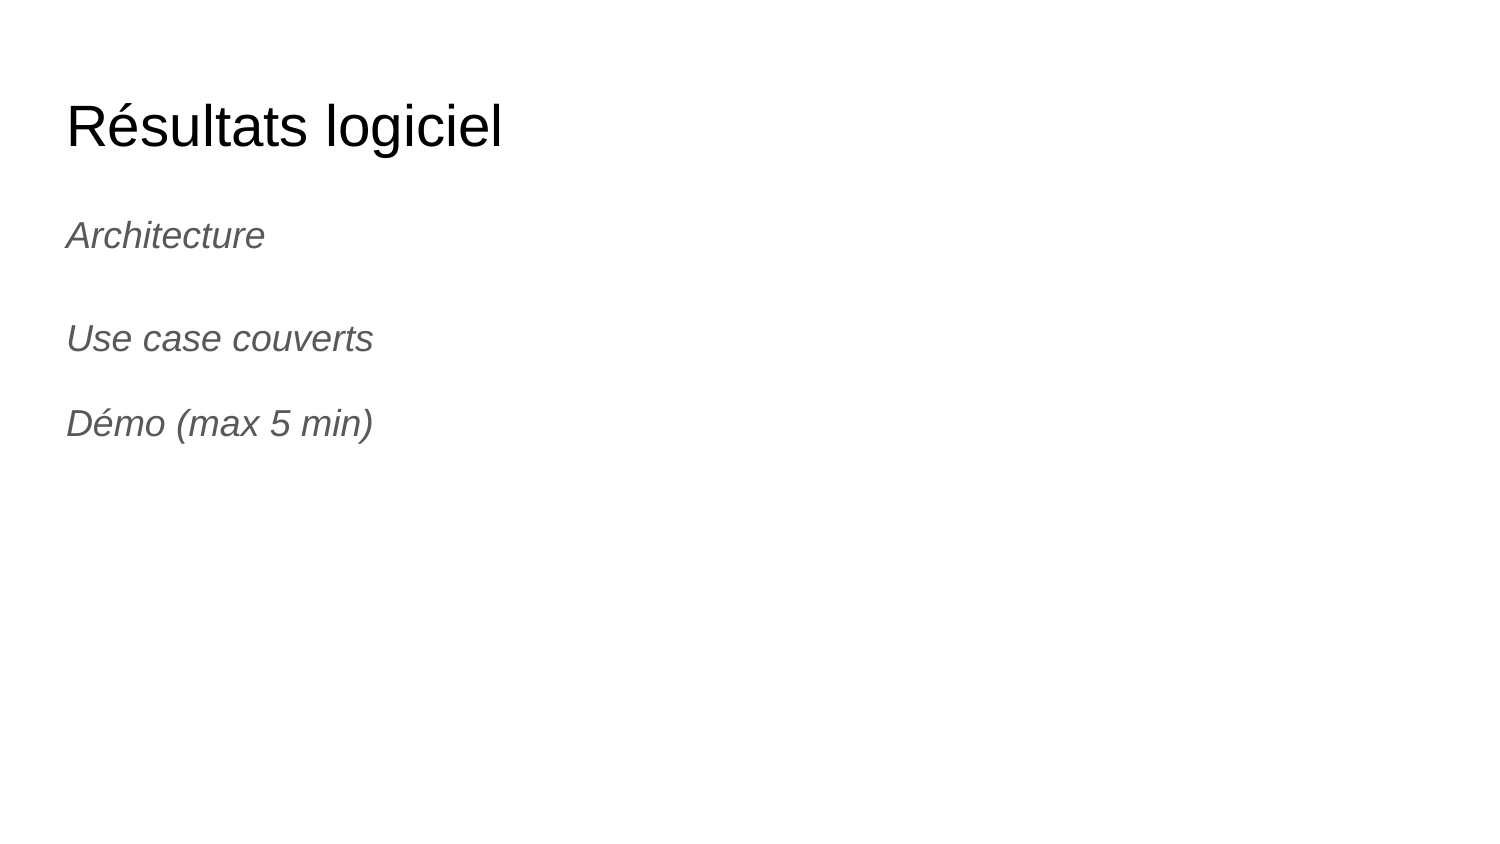

# Résultats logiciel
Architecture
Use case couverts
Démo (max 5 min)